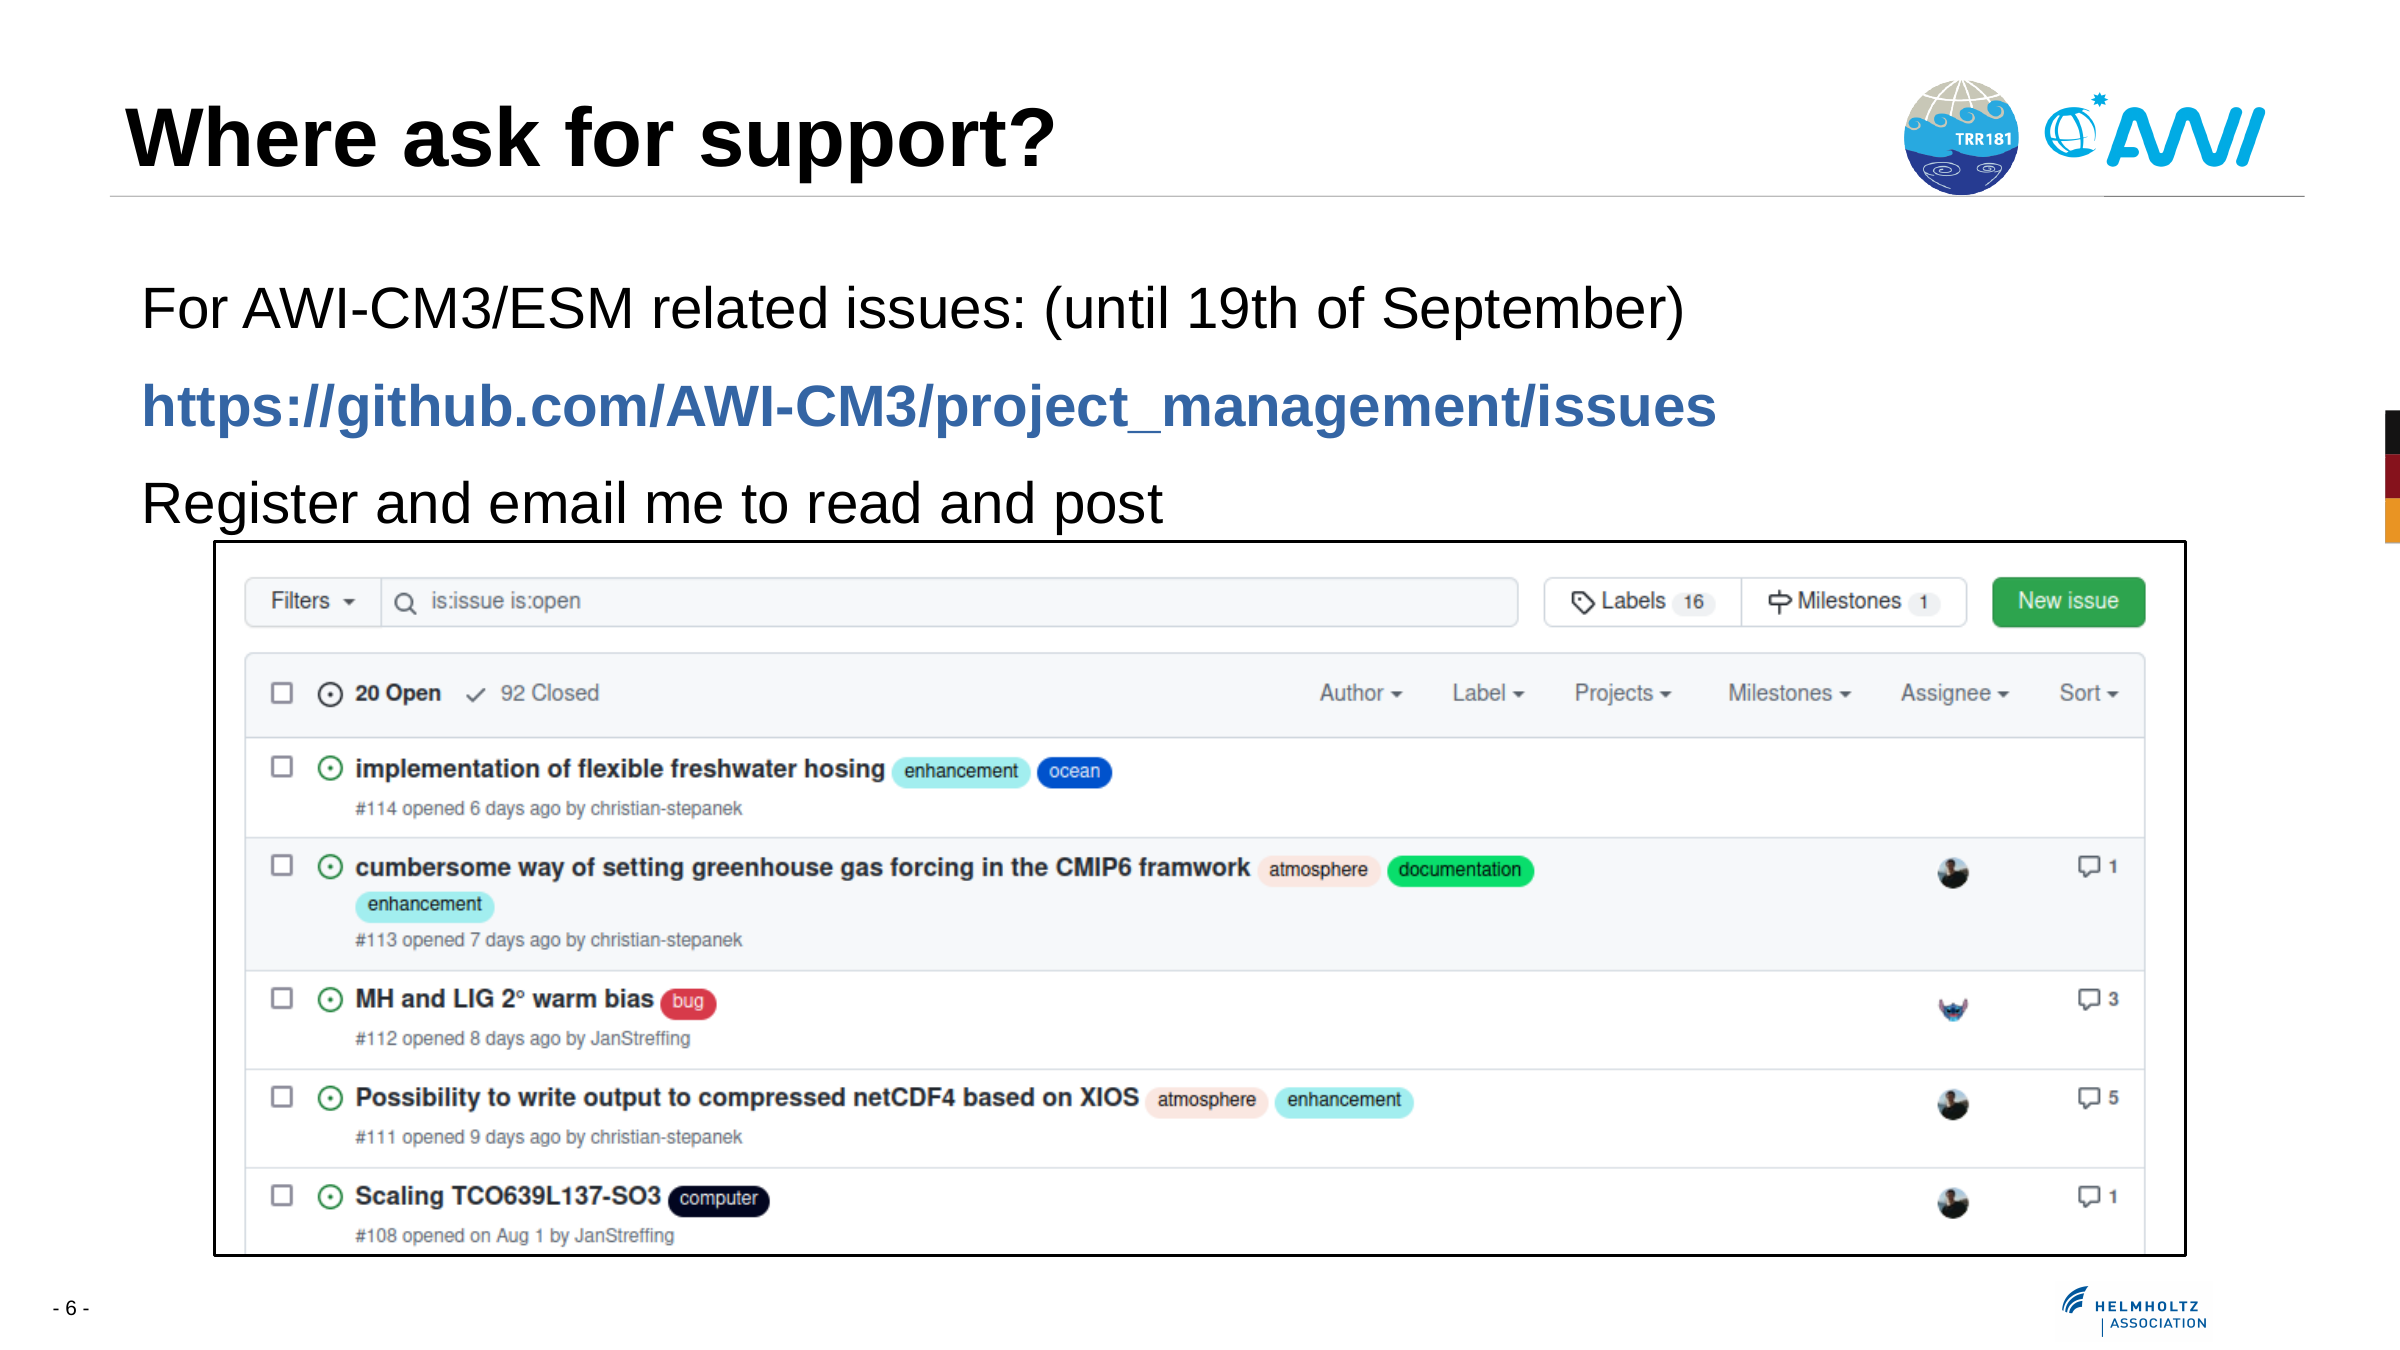

Where ask for support?
For AWI-CM3/ESM related issues: (until 19th of September)
https://github.com/AWI-CM3/project_management/issues
Register and email me to read and post